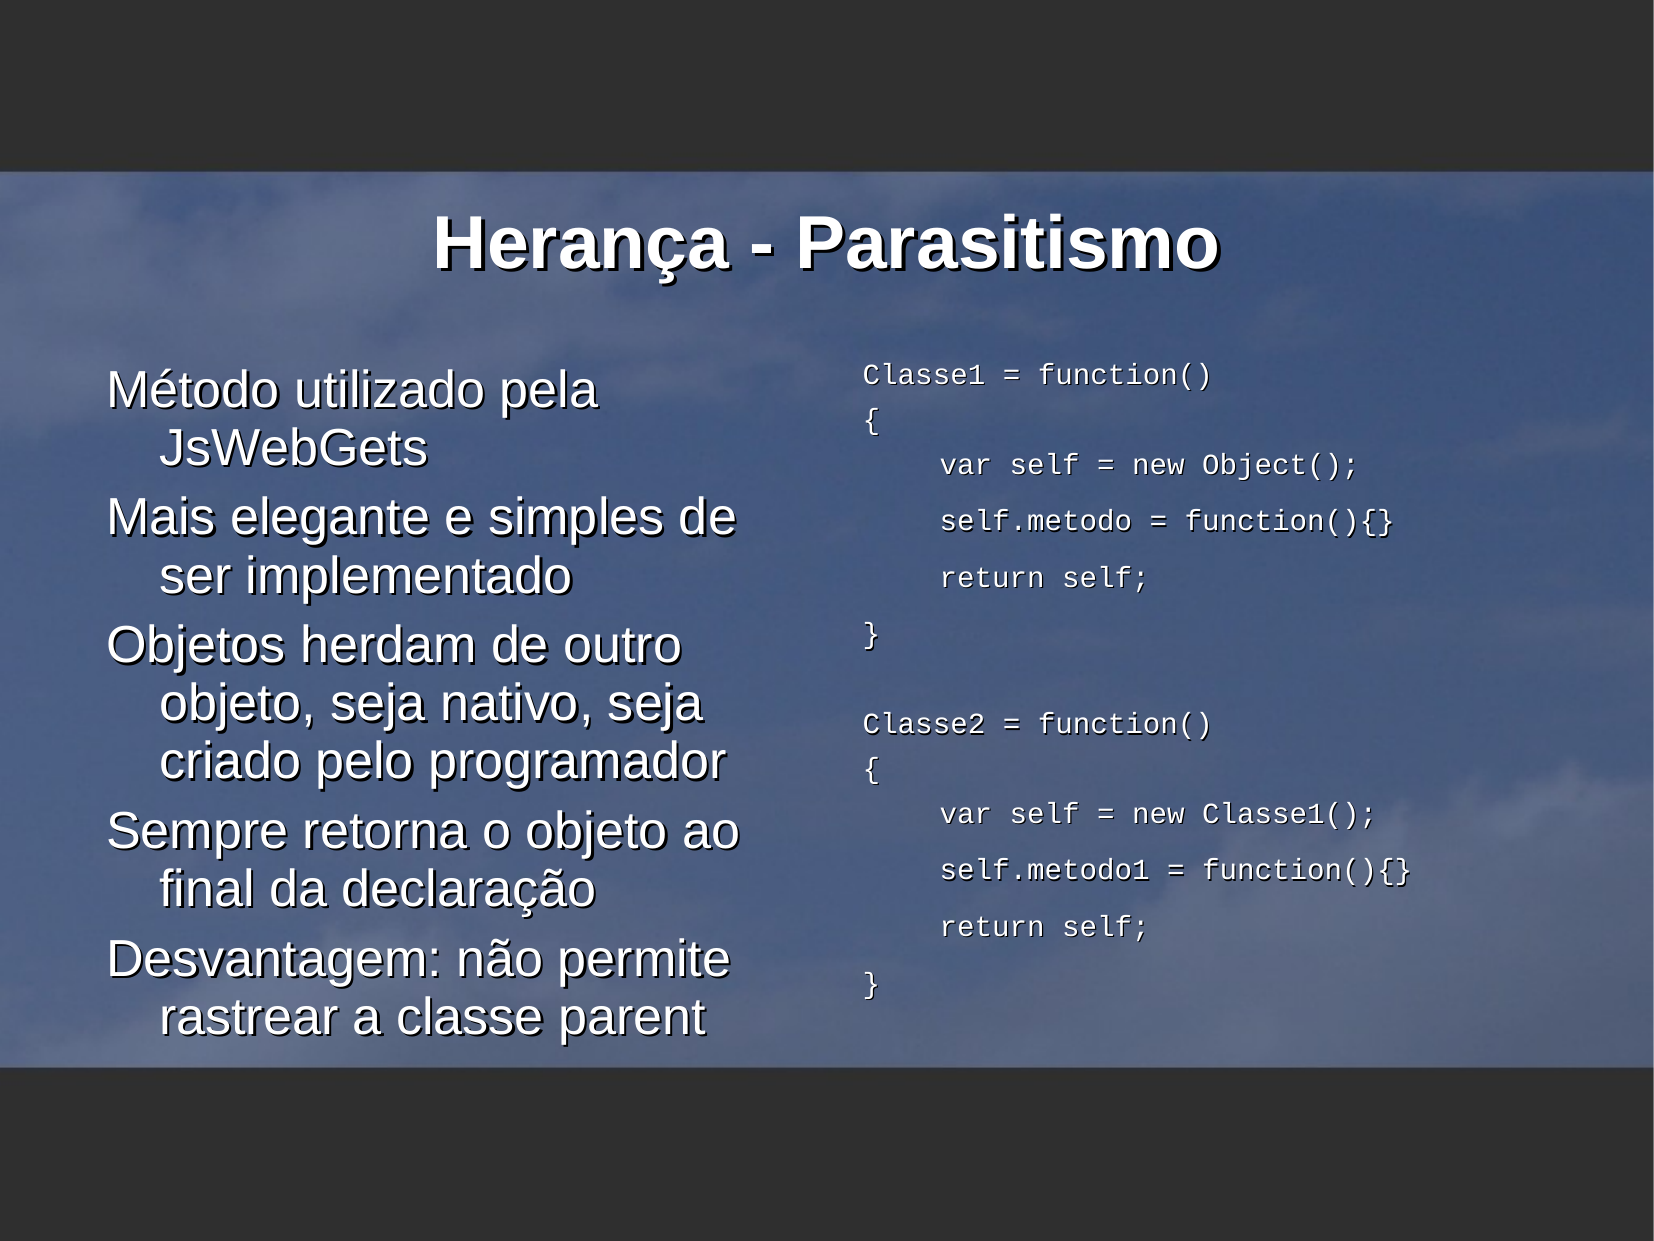

# Herança - Parasitismo
Método utilizado pela JsWebGets
Mais elegante e simples de ser implementado
Objetos herdam de outro objeto, seja nativo, seja criado pelo programador
Sempre retorna o objeto ao final da declaração
Desvantagem: não permite rastrear a classe parent
Classe1 = function()
{
var self = new Object();
self.metodo = function(){}
return self;
}
Classe2 = function()
{
var self = new Classe1();
self.metodo1 = function(){}
return self;
}